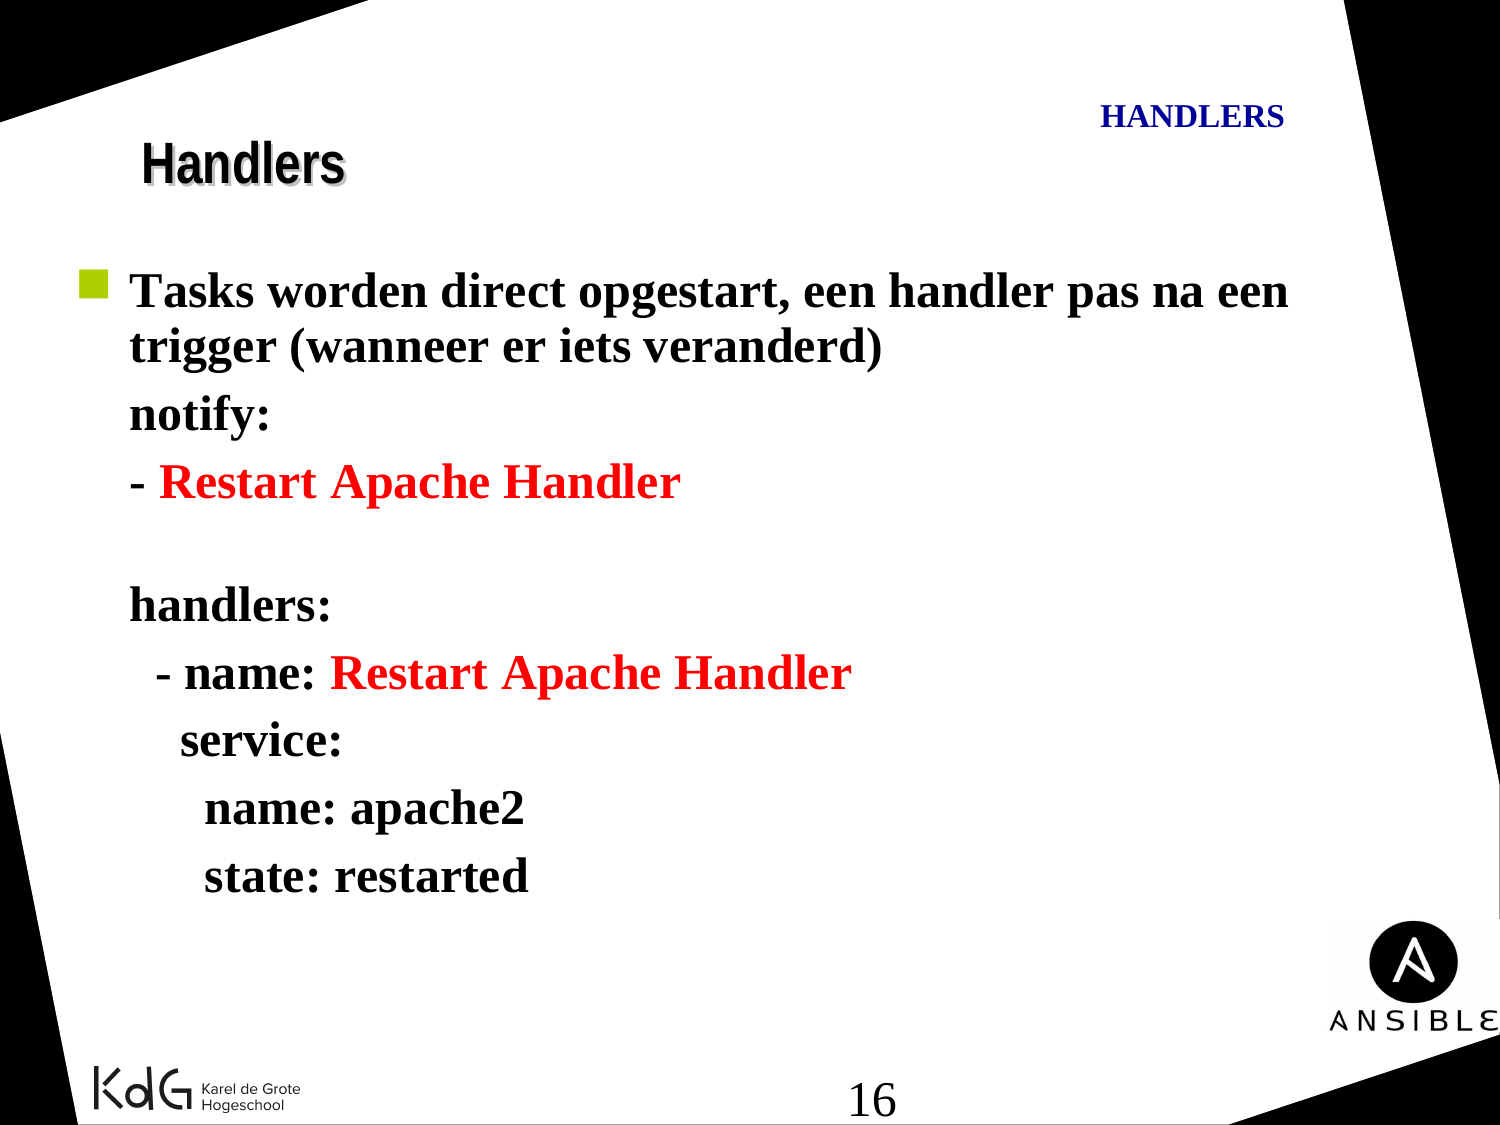

# Handlers
HANDLERS
Tasks worden direct opgestart, een handler pas na een trigger (wanneer er iets veranderd)
notify:
- Restart Apache Handler
handlers:
 - name: Restart Apache Handler
 service:
 name: apache2
 state: restarted